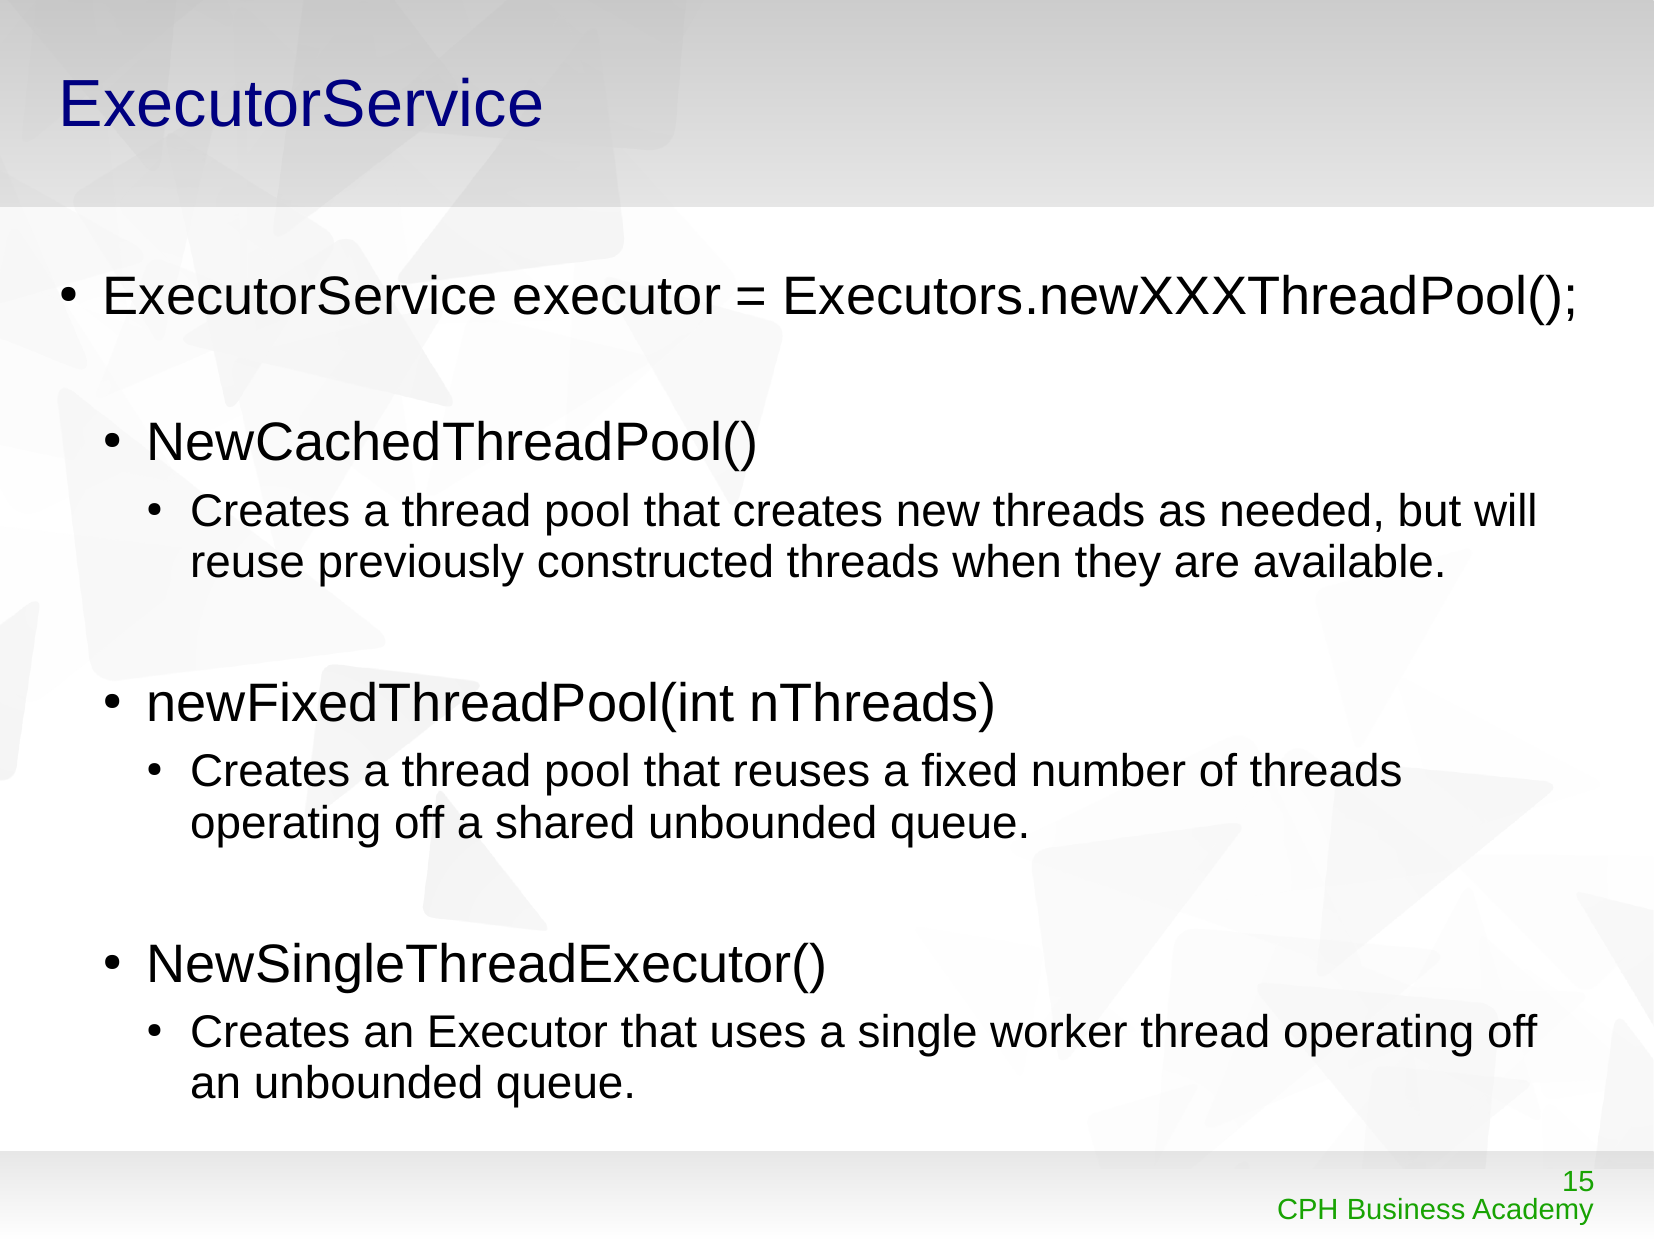

# ExecutorService
ExecutorService executor = Executors.newXXXThreadPool();
NewCachedThreadPool()
Creates a thread pool that creates new threads as needed, but will reuse previously constructed threads when they are available.
newFixedThreadPool(int nThreads)
Creates a thread pool that reuses a fixed number of threads operating off a shared unbounded queue.
NewSingleThreadExecutor()
Creates an Executor that uses a single worker thread operating off an unbounded queue.
15
CPH Business Academy